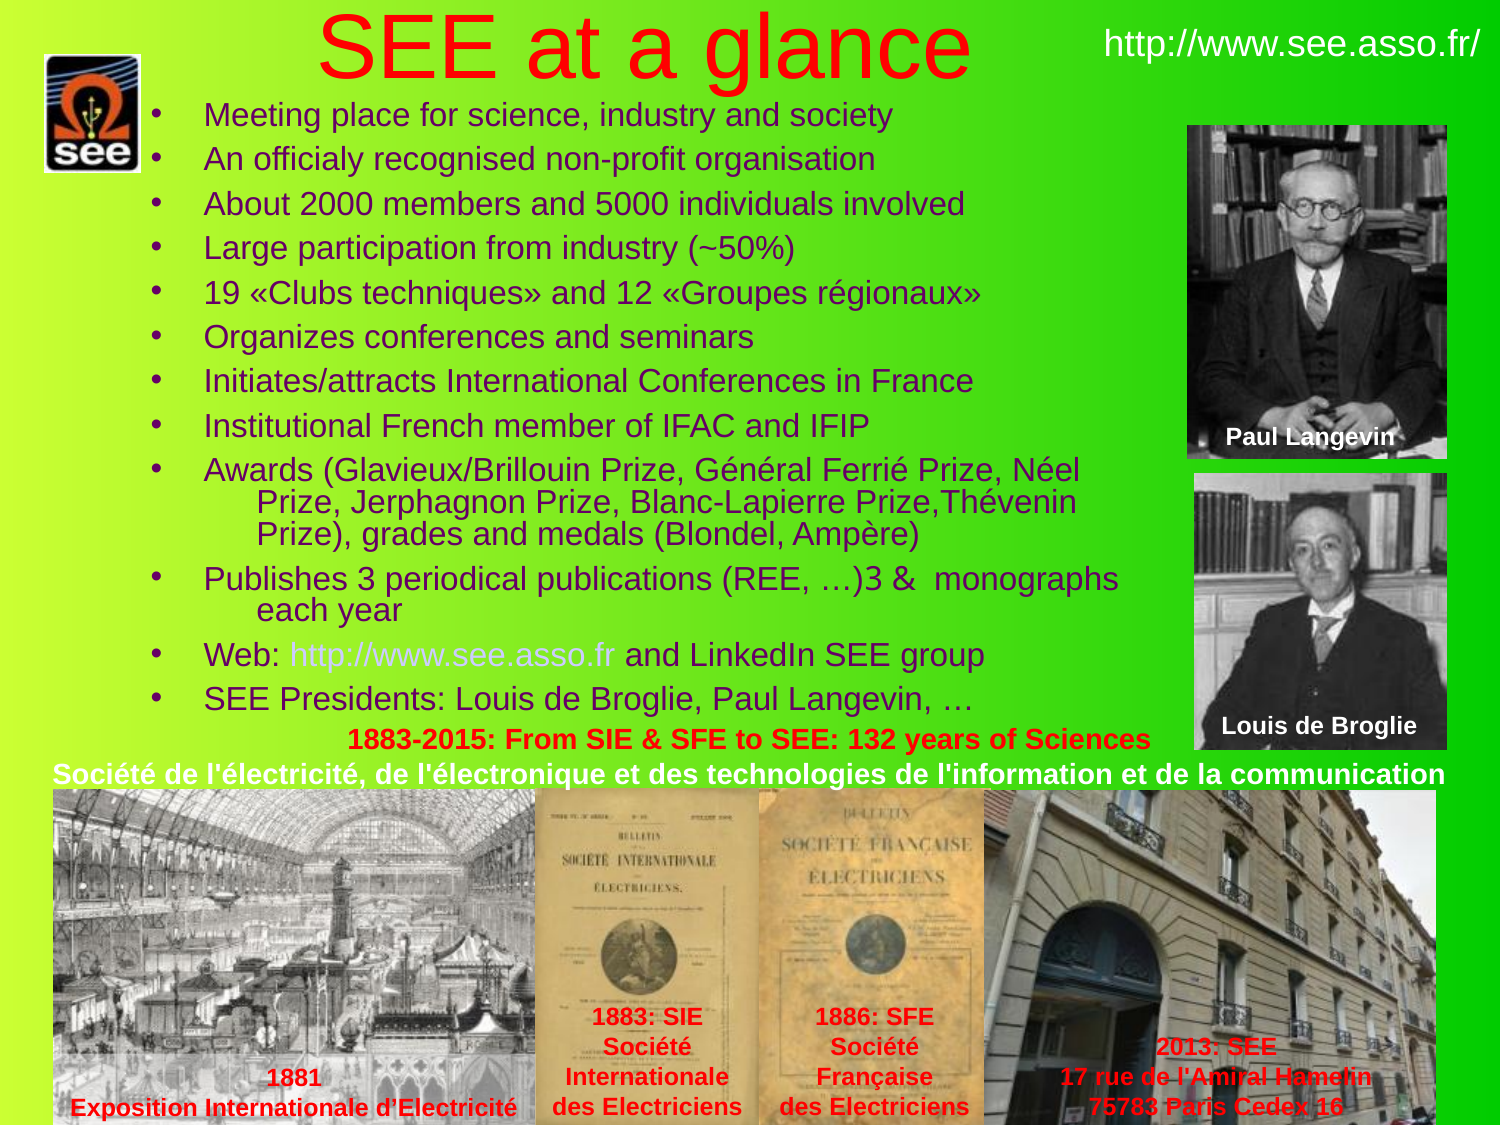

SEE at a glance
http://www.see.asso.fr/
Meeting place for science, industry and society
An officialy recognised non-profit organisation‏
About 2000 members and 5000 individuals involved
Large participation from industry (~50%)‏
19 «Clubs techniques» and 12 «Groupes régionaux»
Organizes conferences and seminars
Initiates/attracts International Conferences in France
Institutional French member of IFAC and IFIP
Awards (Glavieux/Brillouin Prize, Général Ferrié Prize, Néel Prize, Jerphagnon Prize, Blanc-Lapierre Prize,Thévenin Prize), grades and medals (Blondel, Ampère)
Publishes 3 periodical publications (REE, …)‏ & 3 monographs each year
Web: http://www.see.asso.fr and LinkedIn SEE group
SEE Presidents: Louis de Broglie, Paul Langevin, …
Paul Langevin
Louis de Broglie
1883-2015: From SIE & SFE to SEE: 132 years of Sciences
Société de l'électricité, de l'électronique et des technologies de l'information et de la communication
1883: SIE
Société Internationale des Electriciens
1886: SFE
Société Française
des Electriciens
2013: SEE
17 rue de l'Amiral Hamelin 75783 Paris Cedex 16
1881
Exposition Internationale d’Electricité